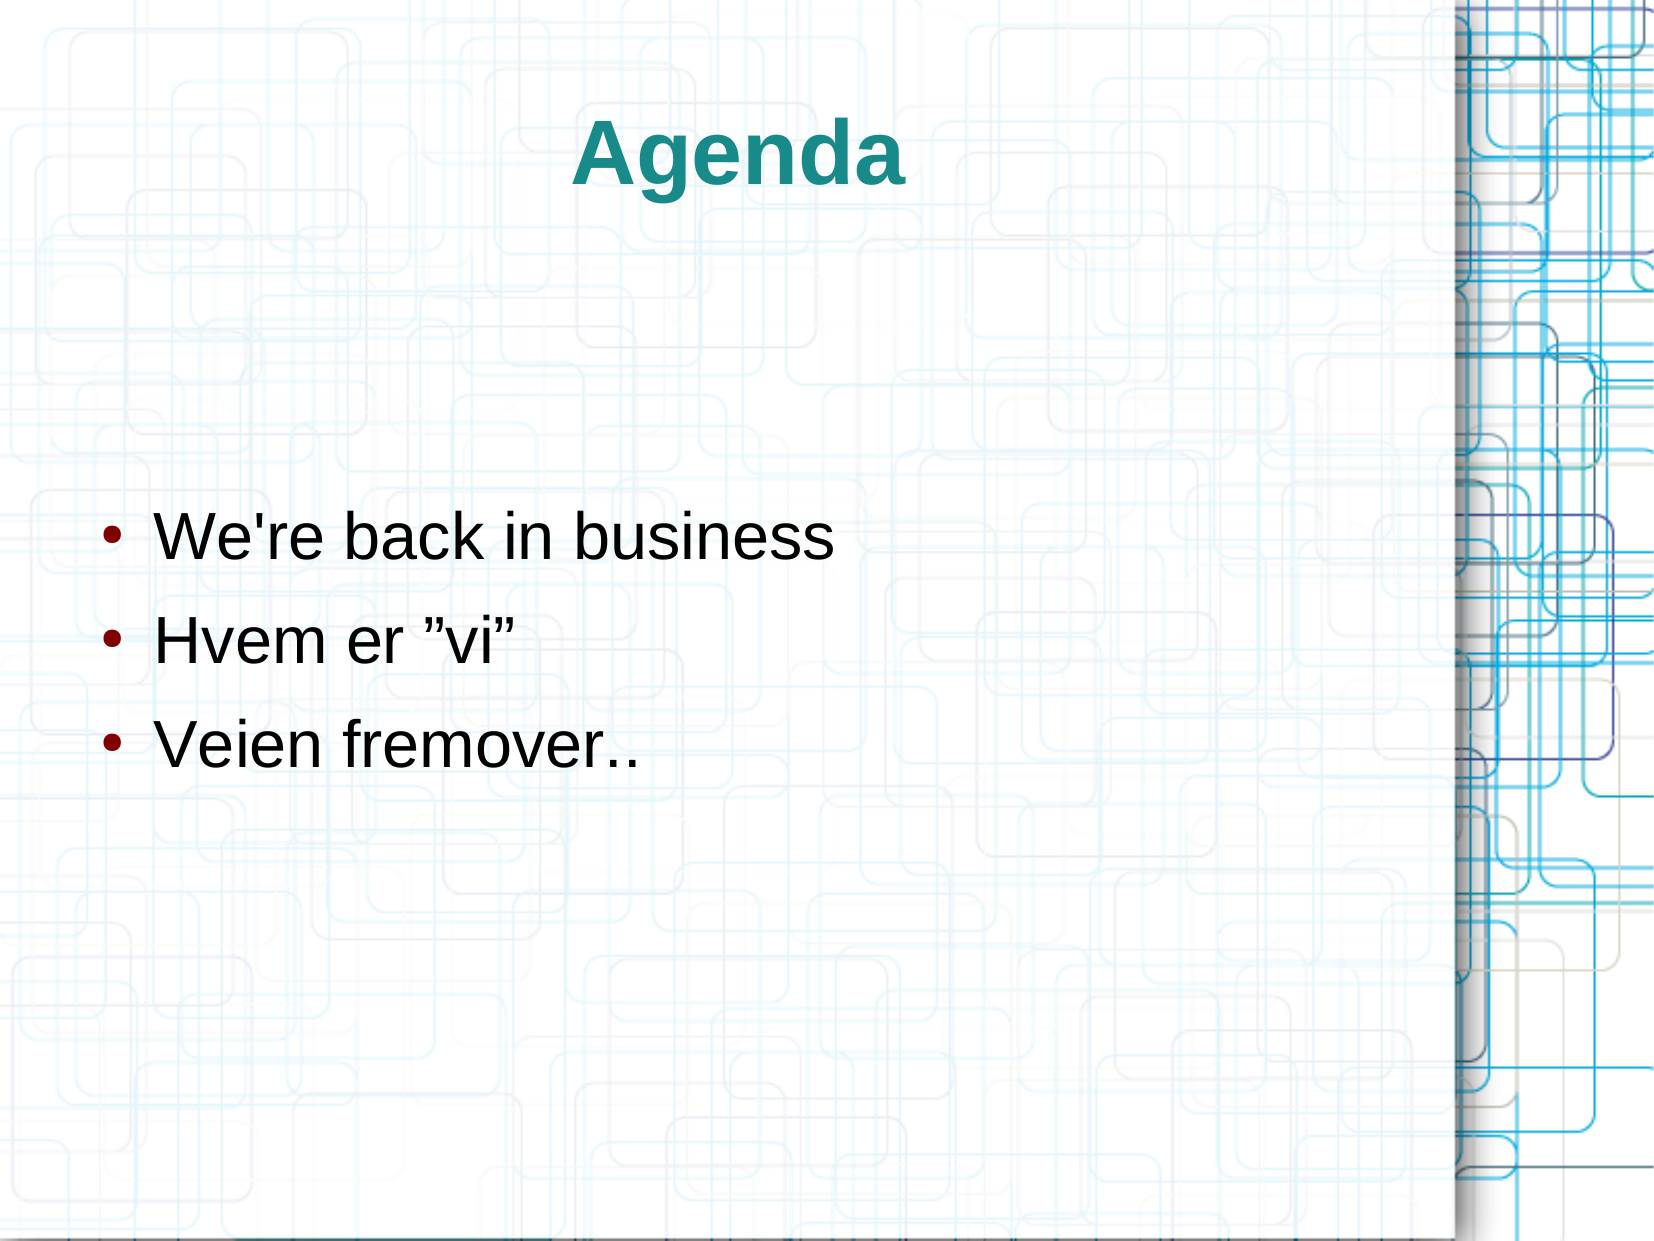

# Agenda
We're back in business
Hvem er ”vi”
Veien fremover..